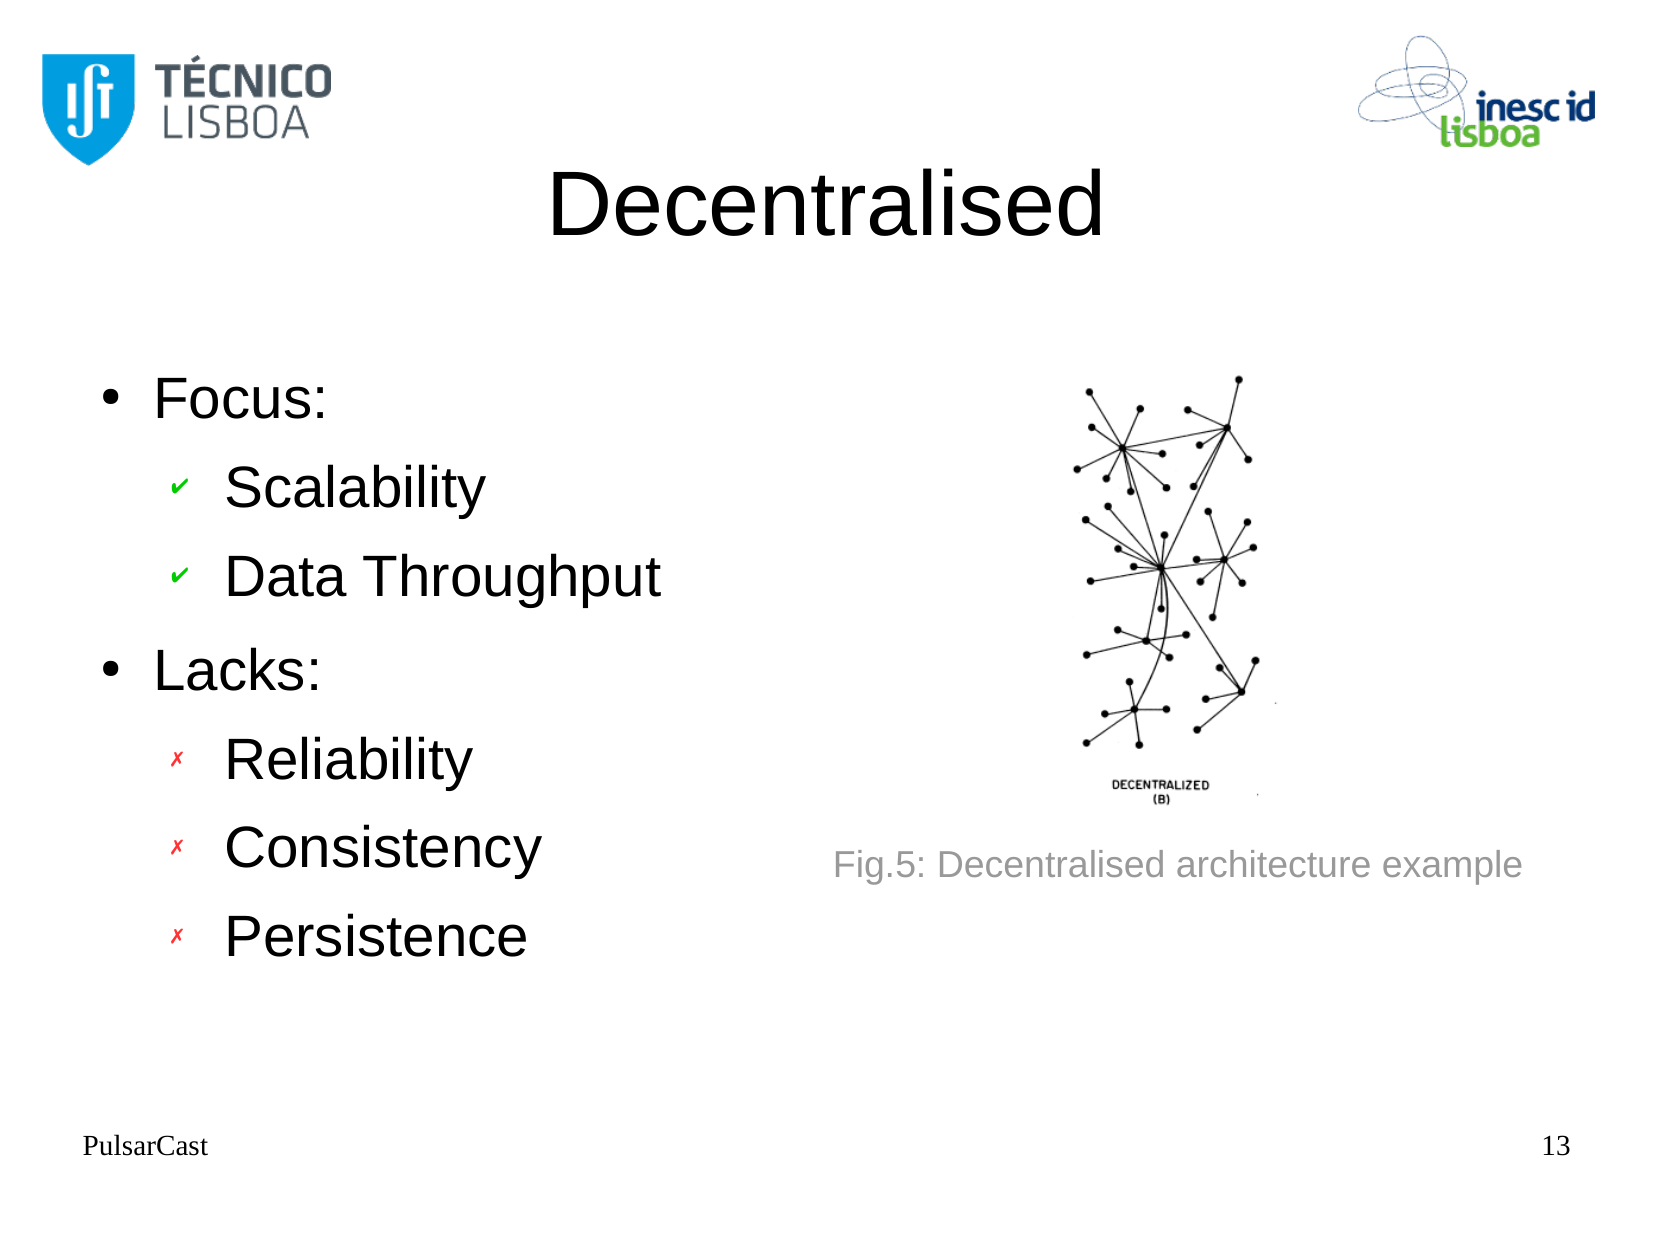

Decentralised
# Focus:
Scalability
Data Throughput
Lacks:
Reliability
Consistency
Persistence
Fig.5: Decentralised architecture example
PulsarCast
13